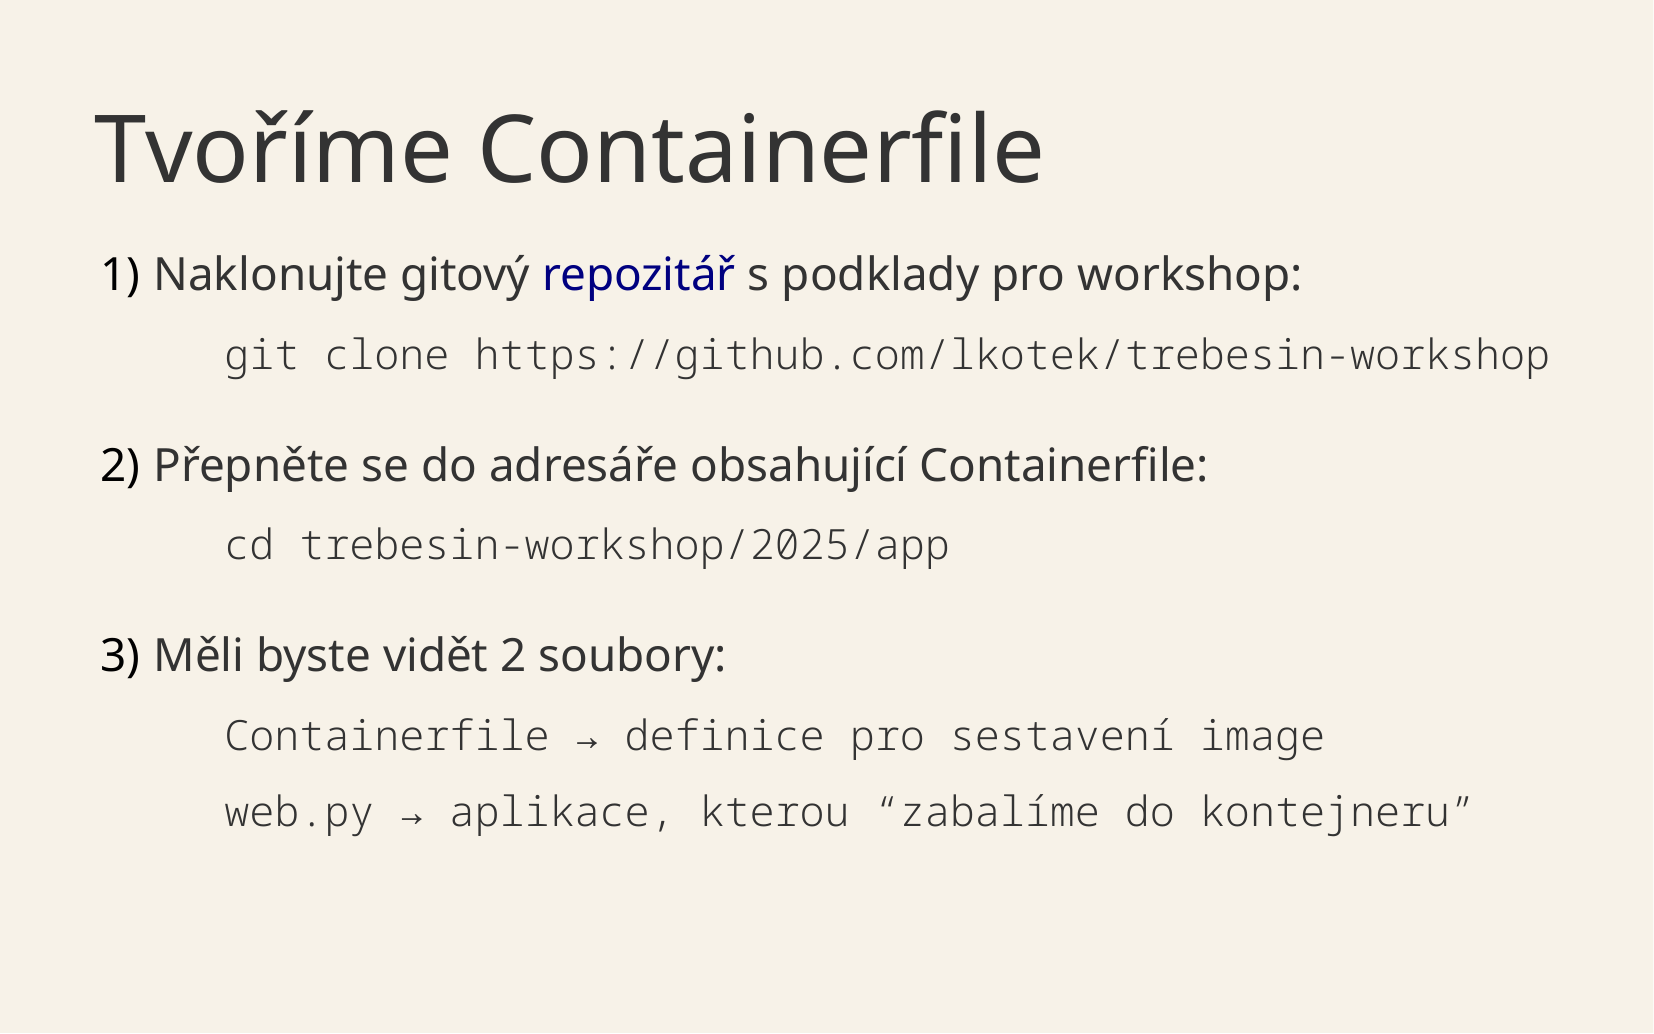

Tvoříme Containerfile
# Naklonujte gitový repozitář s podklady pro workshop:
git clone https://github.com/lkotek/trebesin-workshop
Přepněte se do adresáře obsahující Containerfile:
cd trebesin-workshop/2025/app
Měli byste vidět 2 soubory:
Containerfile → definice pro sestavení image
web.py → aplikace, kterou “zabalíme do kontejneru”